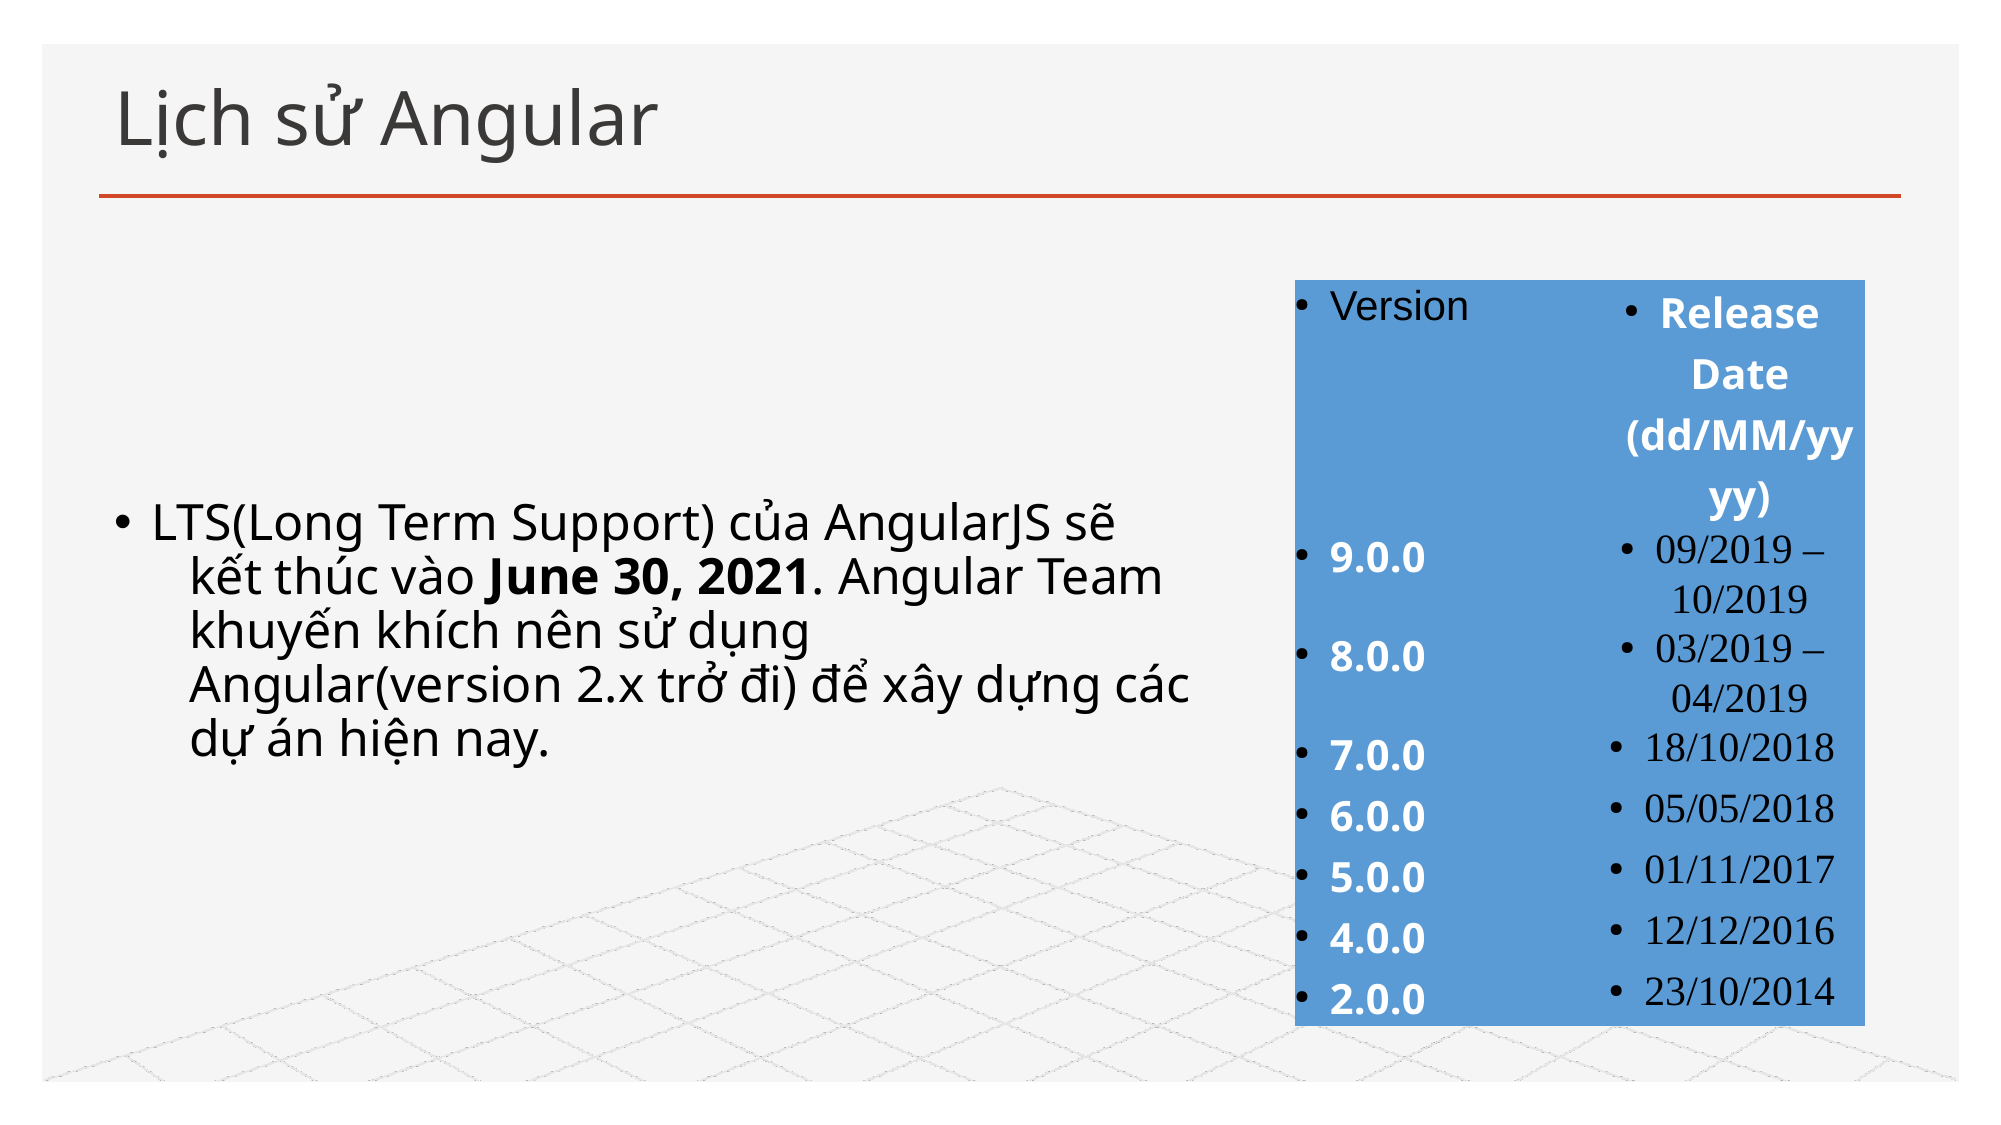

Lịch sử Angular
# LTS(Long Term Support) của AngularJS sẽ kết thúc vào June 30, 2021. Angular Team khuyến khích nên sử dụng Angular(version 2.x trở đi) để xây dựng các dự án hiện nay.
| Version | Release Date (dd/MM/yyyy) |
| --- | --- |
| 9.0.0 | 09/2019 – 10/2019 |
| 8.0.0 | 03/2019 – 04/2019 |
| 7.0.0 | 18/10/2018 |
| 6.0.0 | 05/05/2018 |
| 5.0.0 | 01/11/2017 |
| 4.0.0 | 12/12/2016 |
| 2.0.0 | 23/10/2014 |